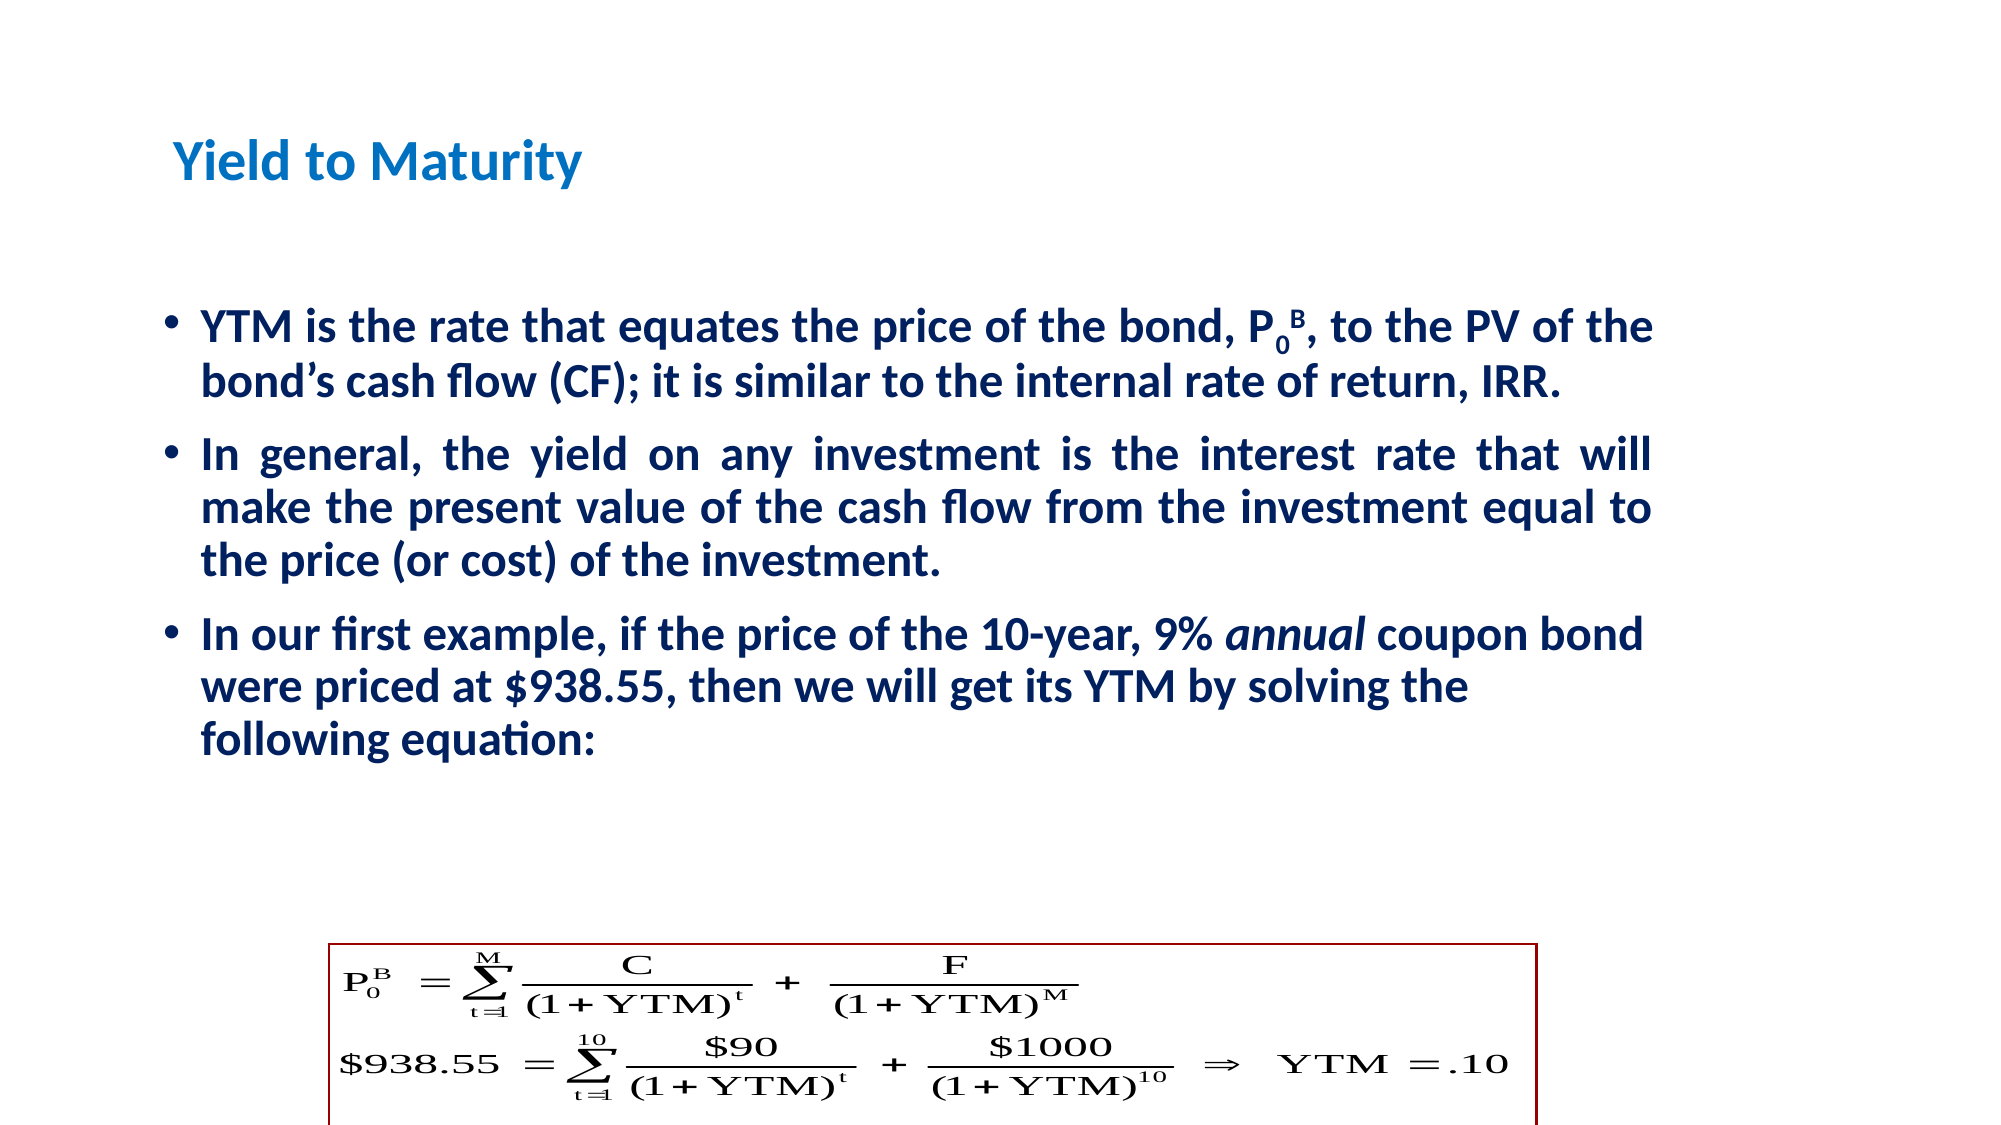

Yield to Maturity
# YTM is the rate that equates the price of the bond, P0B, to the PV of the bond’s cash flow (CF); it is similar to the internal rate of return, IRR.
In general, the yield on any investment is the interest rate that will make the present value of the cash flow from the investment equal to the price (or cost) of the investment.
In our first example, if the price of the 10-year, 9% annual coupon bond were priced at $938.55, then we will get its YTM by solving the following equation: